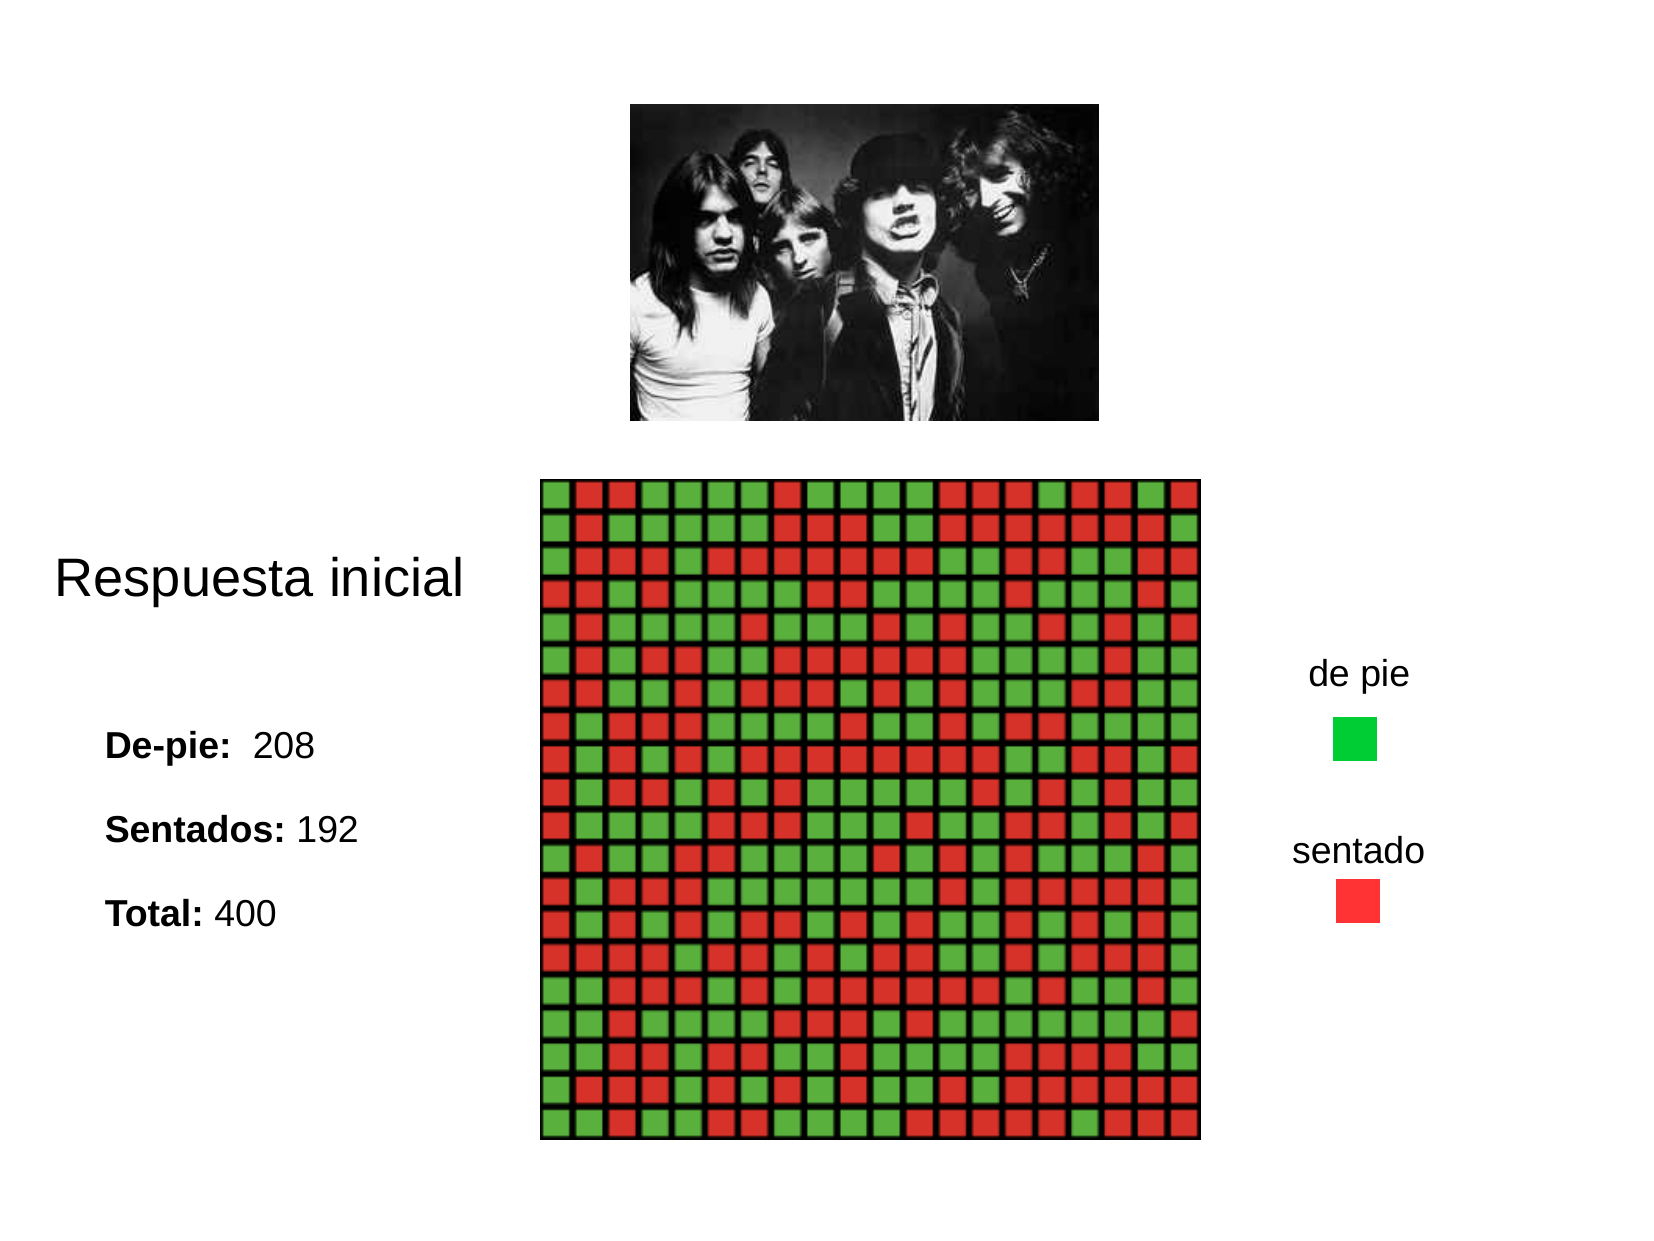

Respuesta inicial
de pie
sentado
De-pie: 208
Sentados: 192
Total: 400